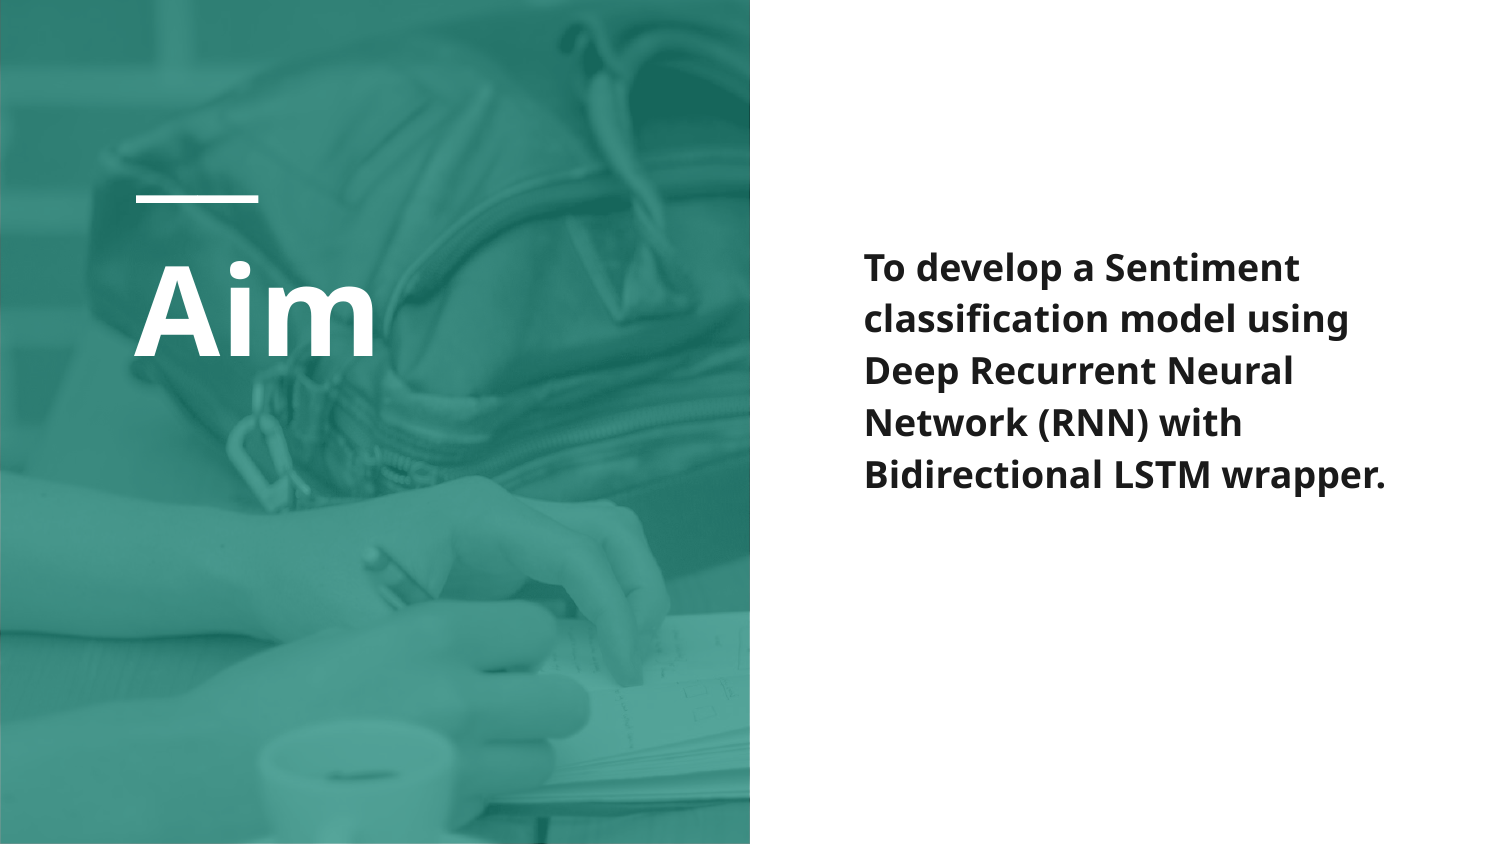

# Aim
To develop a Sentiment classification model using Deep Recurrent Neural Network (RNN) with Bidirectional LSTM wrapper.